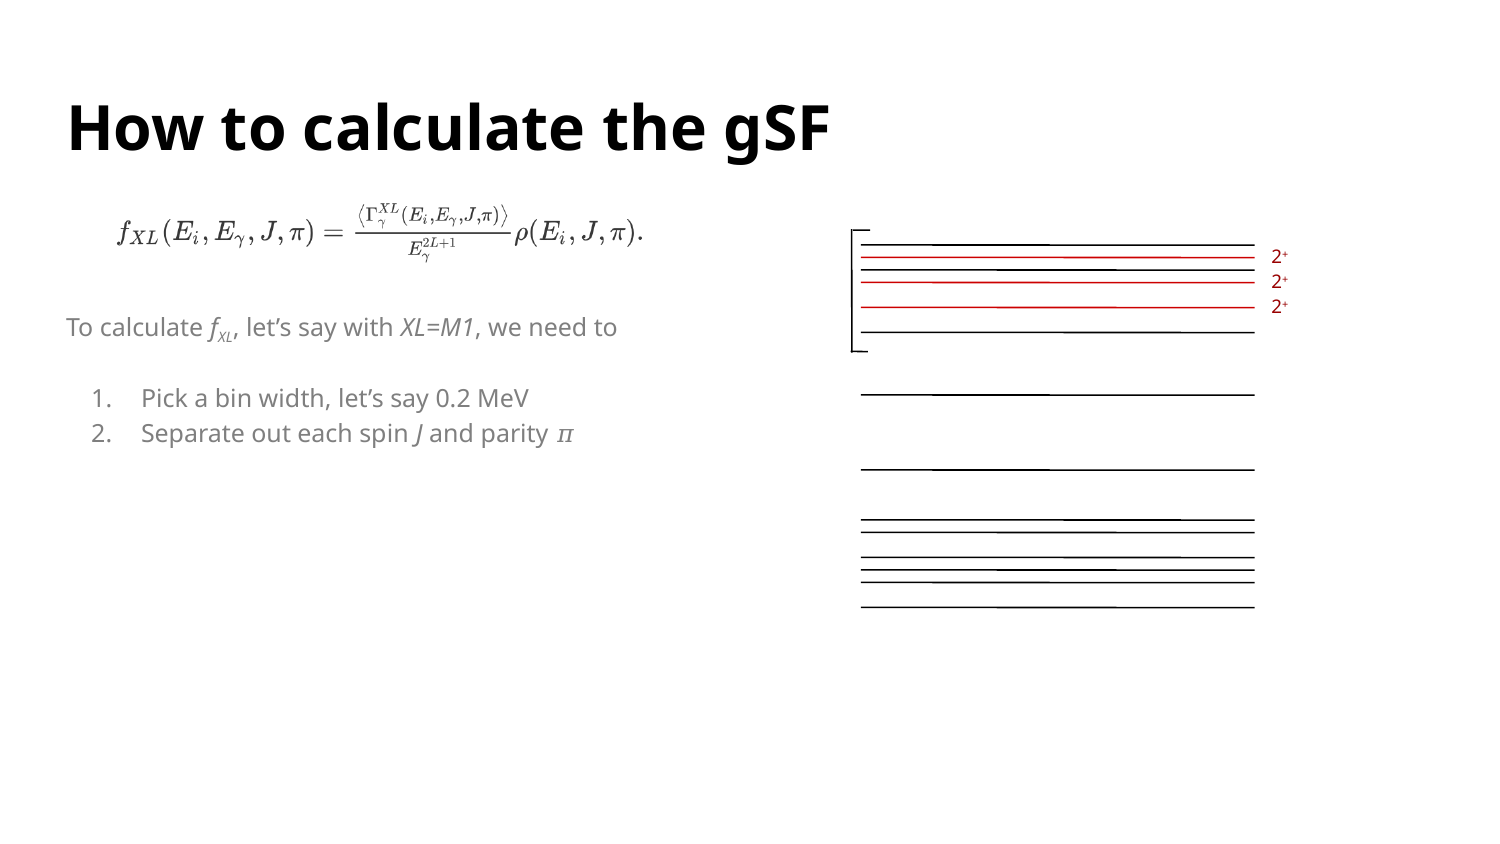

# How to calculate the gSF
2+
2+
2+
To calculate fXL, let’s say with XL=M1, we need to
Pick a bin width, let’s say 0.2 MeV
Separate out each spin J and parity 𝜋